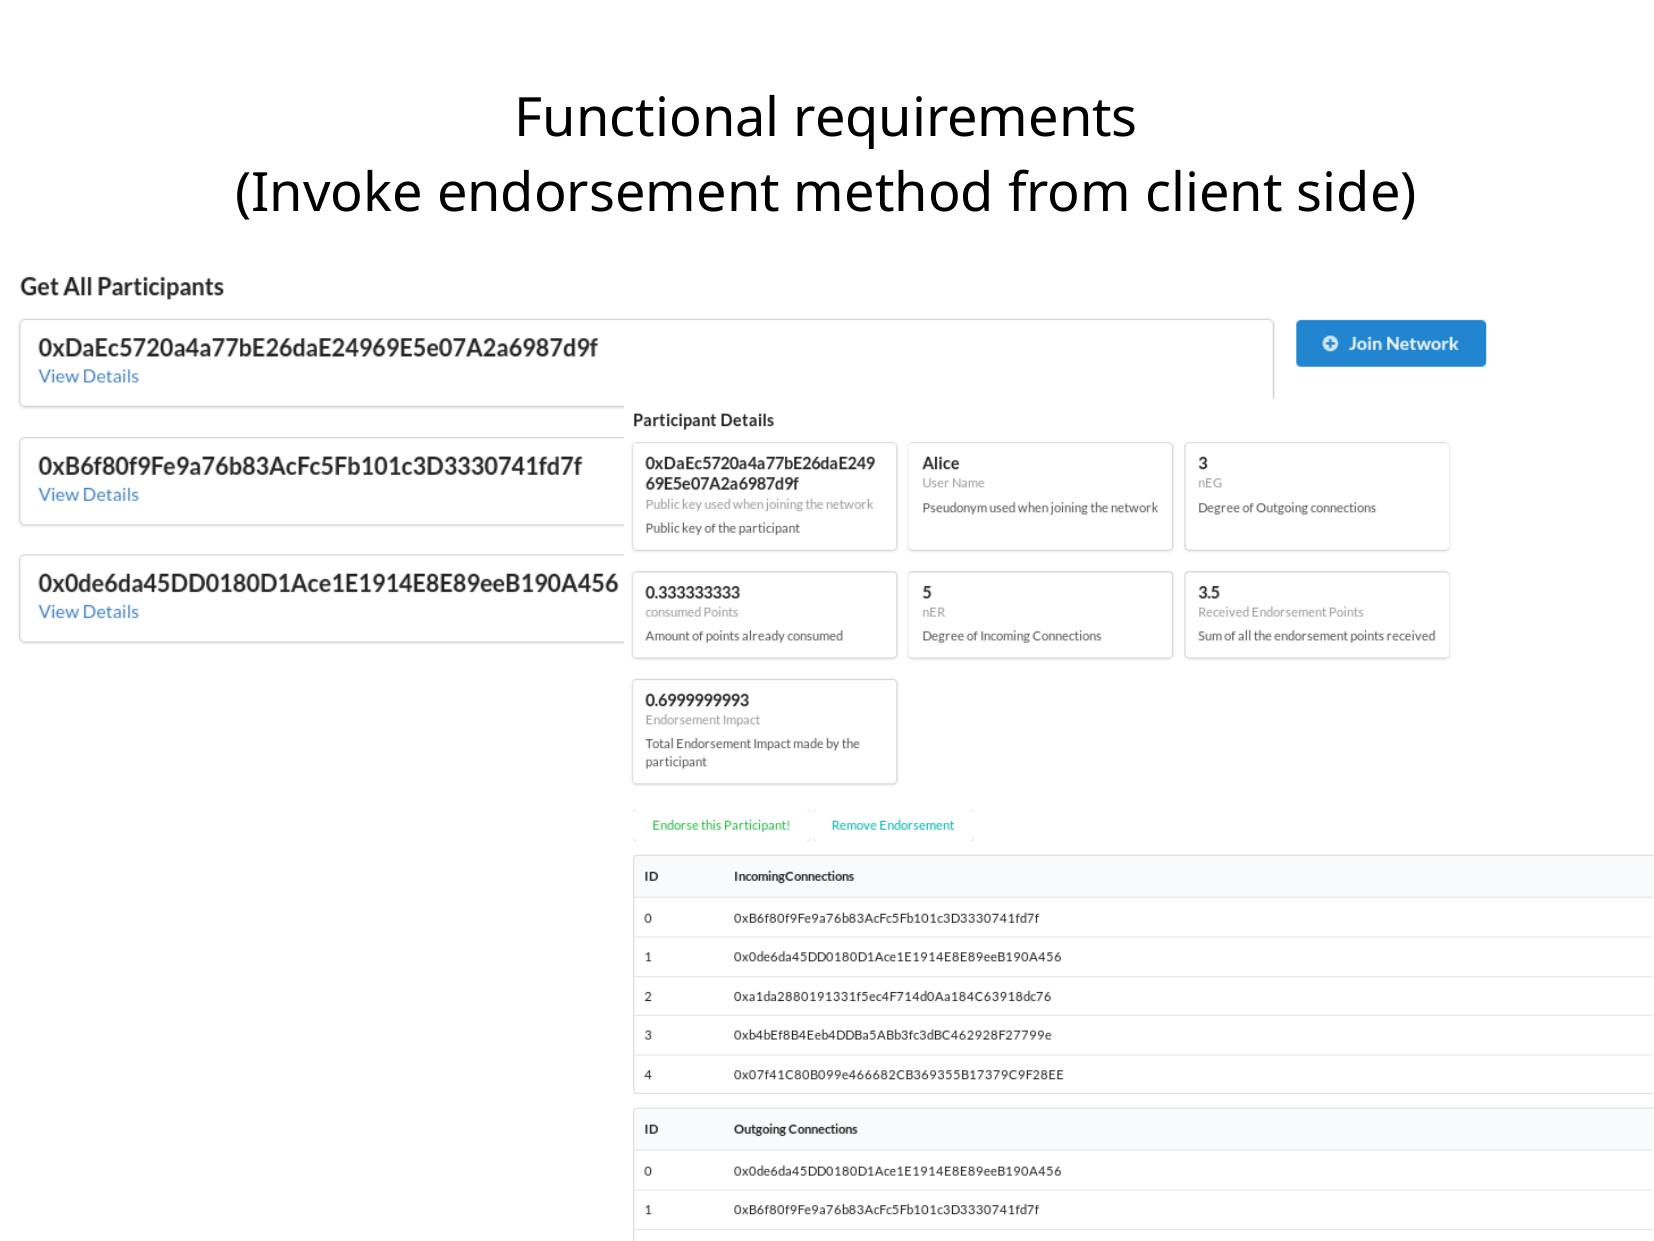

# Functional requirements (Invoke endorsement method from client side)